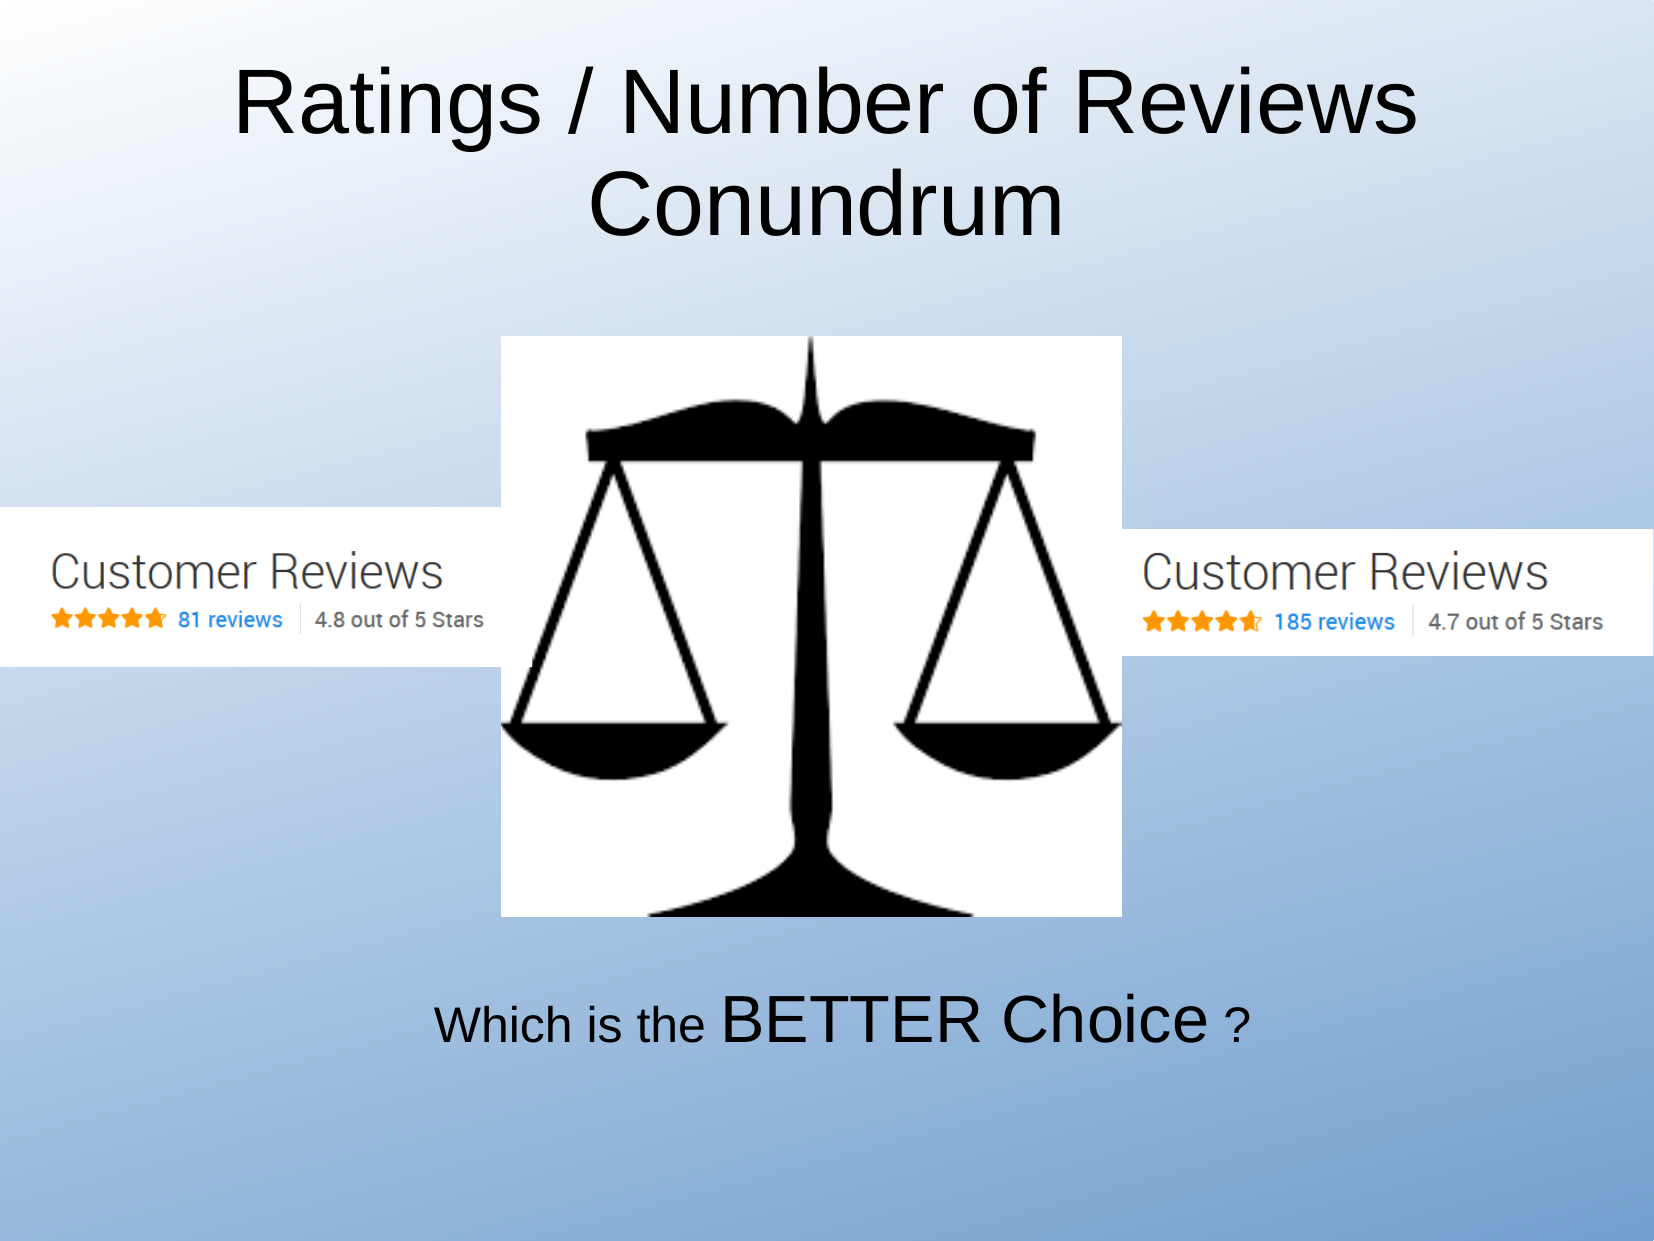

# Ratings / Number of Reviews Conundrum
Which is the BETTER Choice ?